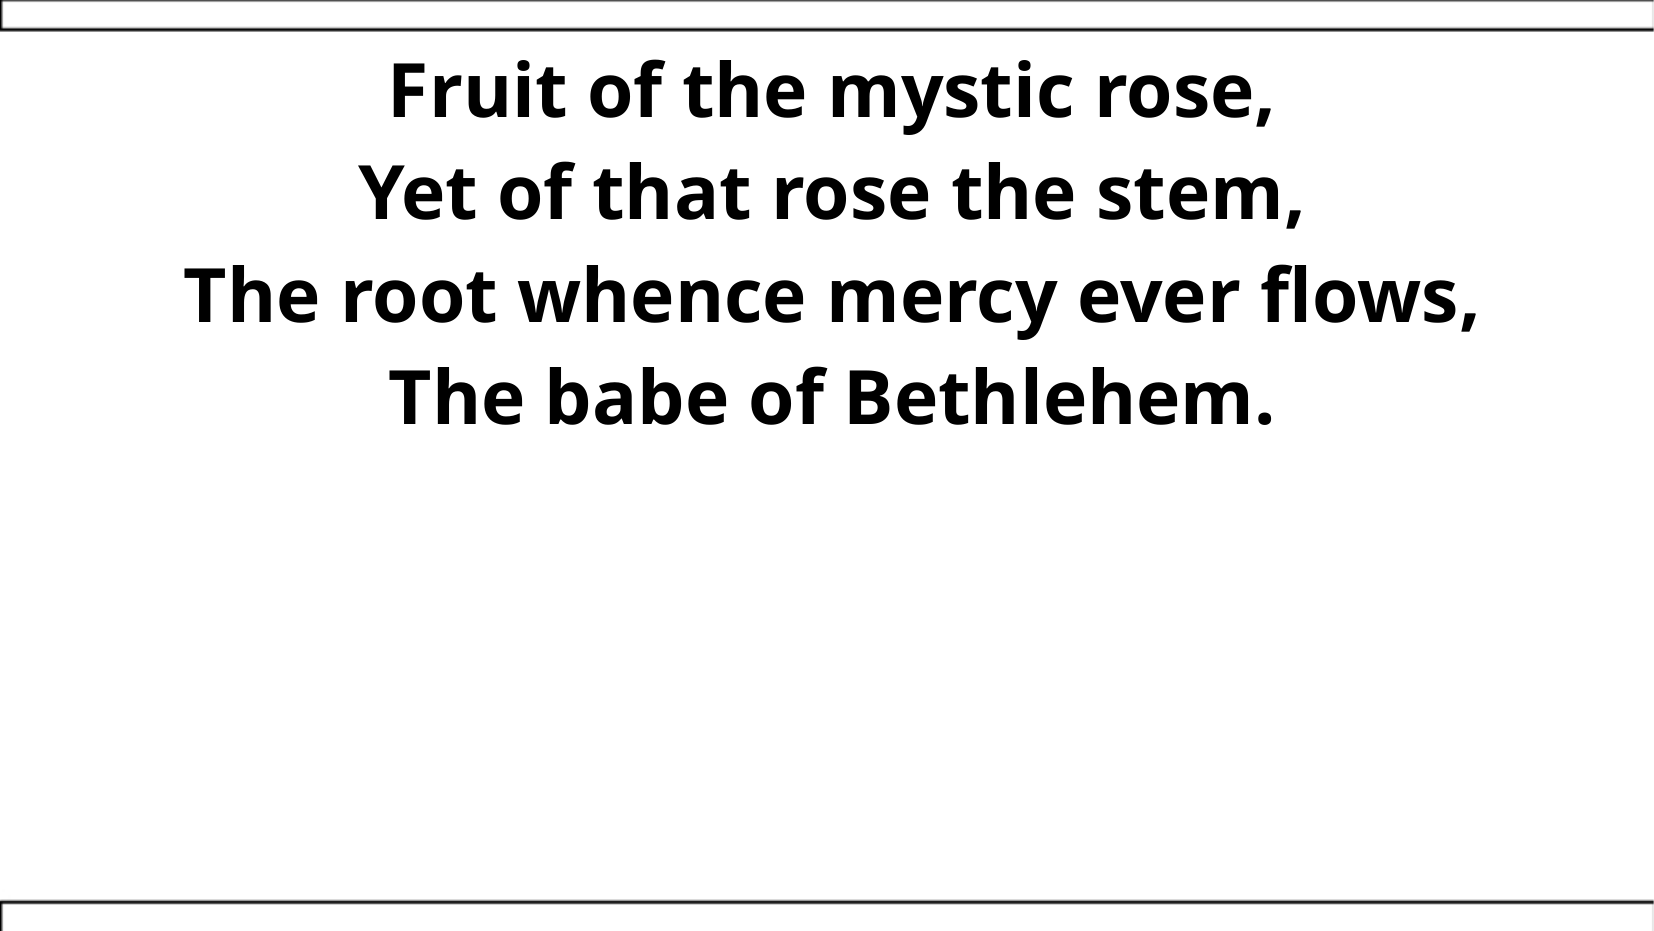

Fruit of the mystic rose,
Yet of that rose the stem,
The root whence mercy ever flows,
The babe of Bethlehem.